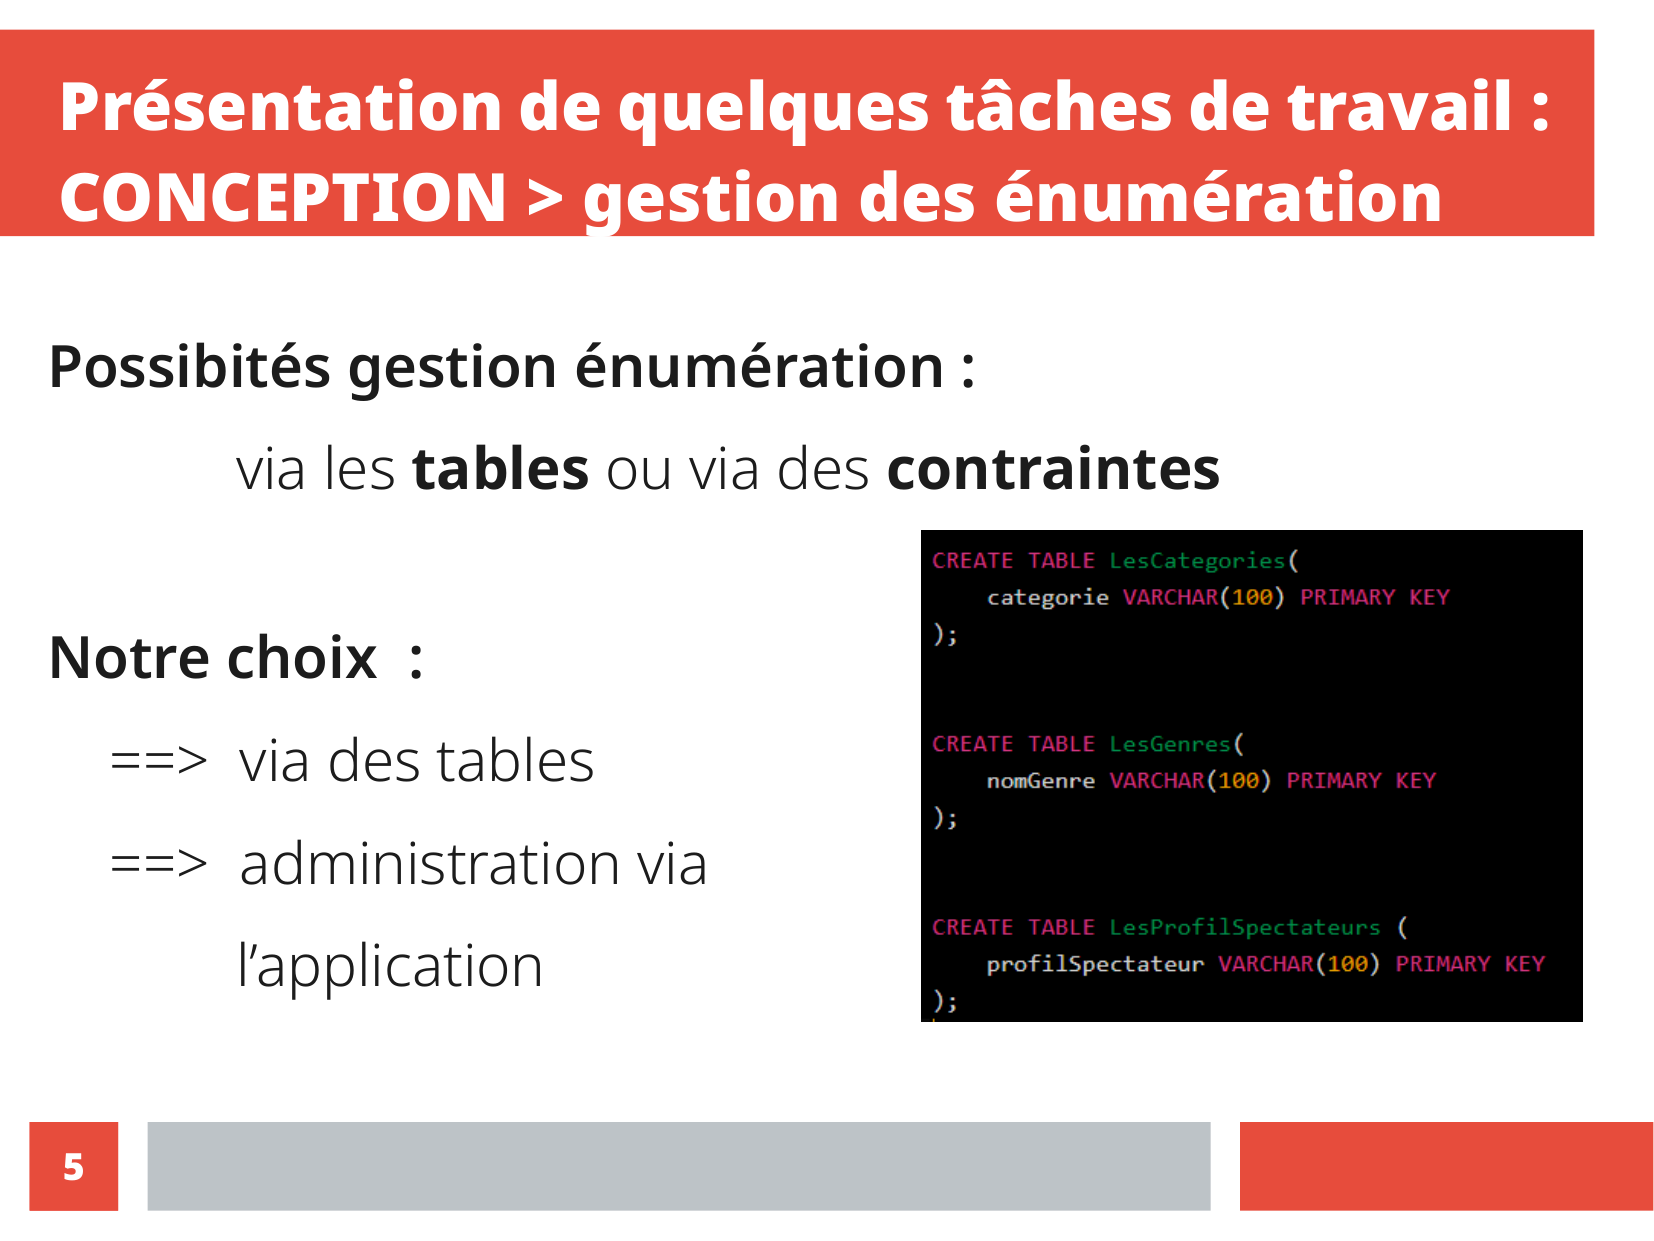

# Présentation de quelques tâches de travail : CONCEPTION > gestion des énumération
Possibités gestion énumération :
via les tables ou via des contraintes
Notre choix :
 ==> via des tables
 ==> administration via
l’application
5